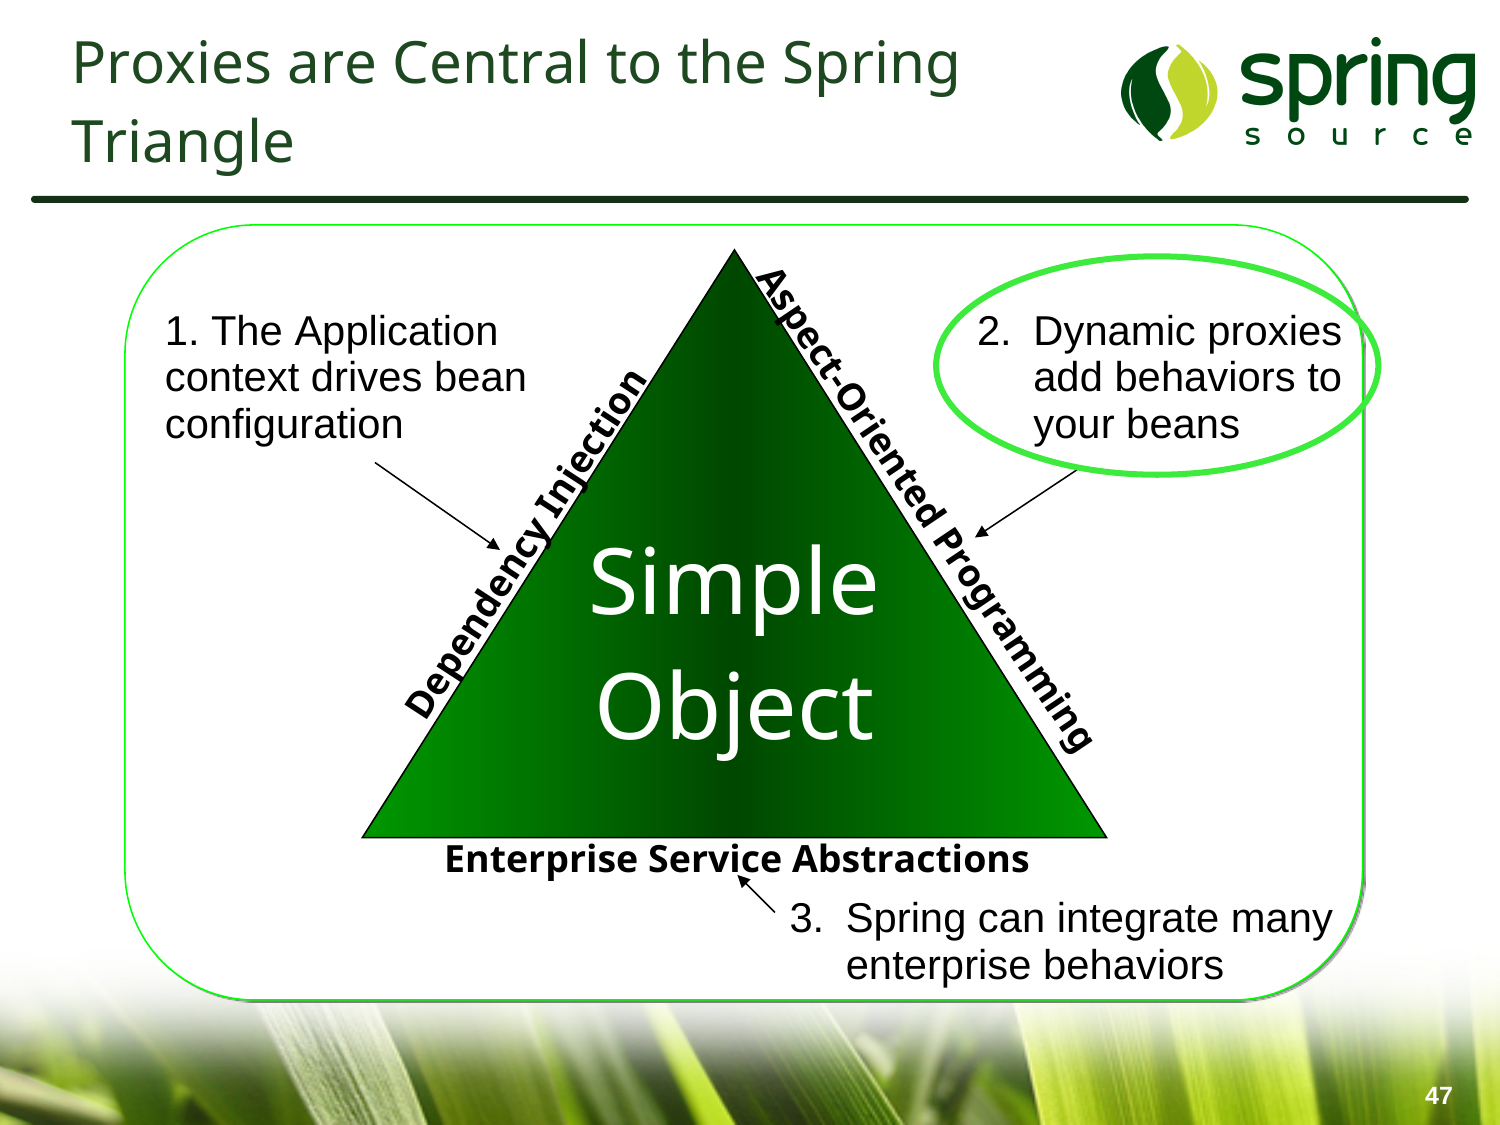

# Proxies are Central to the Spring Triangle
Simple
Object
1. The Application context drives bean configuration
2.	Dynamic proxies add behaviors to your beans
Dependency Injection
Aspect-Oriented Programming
Enterprise Service Abstractions
3.	Spring can integrate many enterprise behaviors